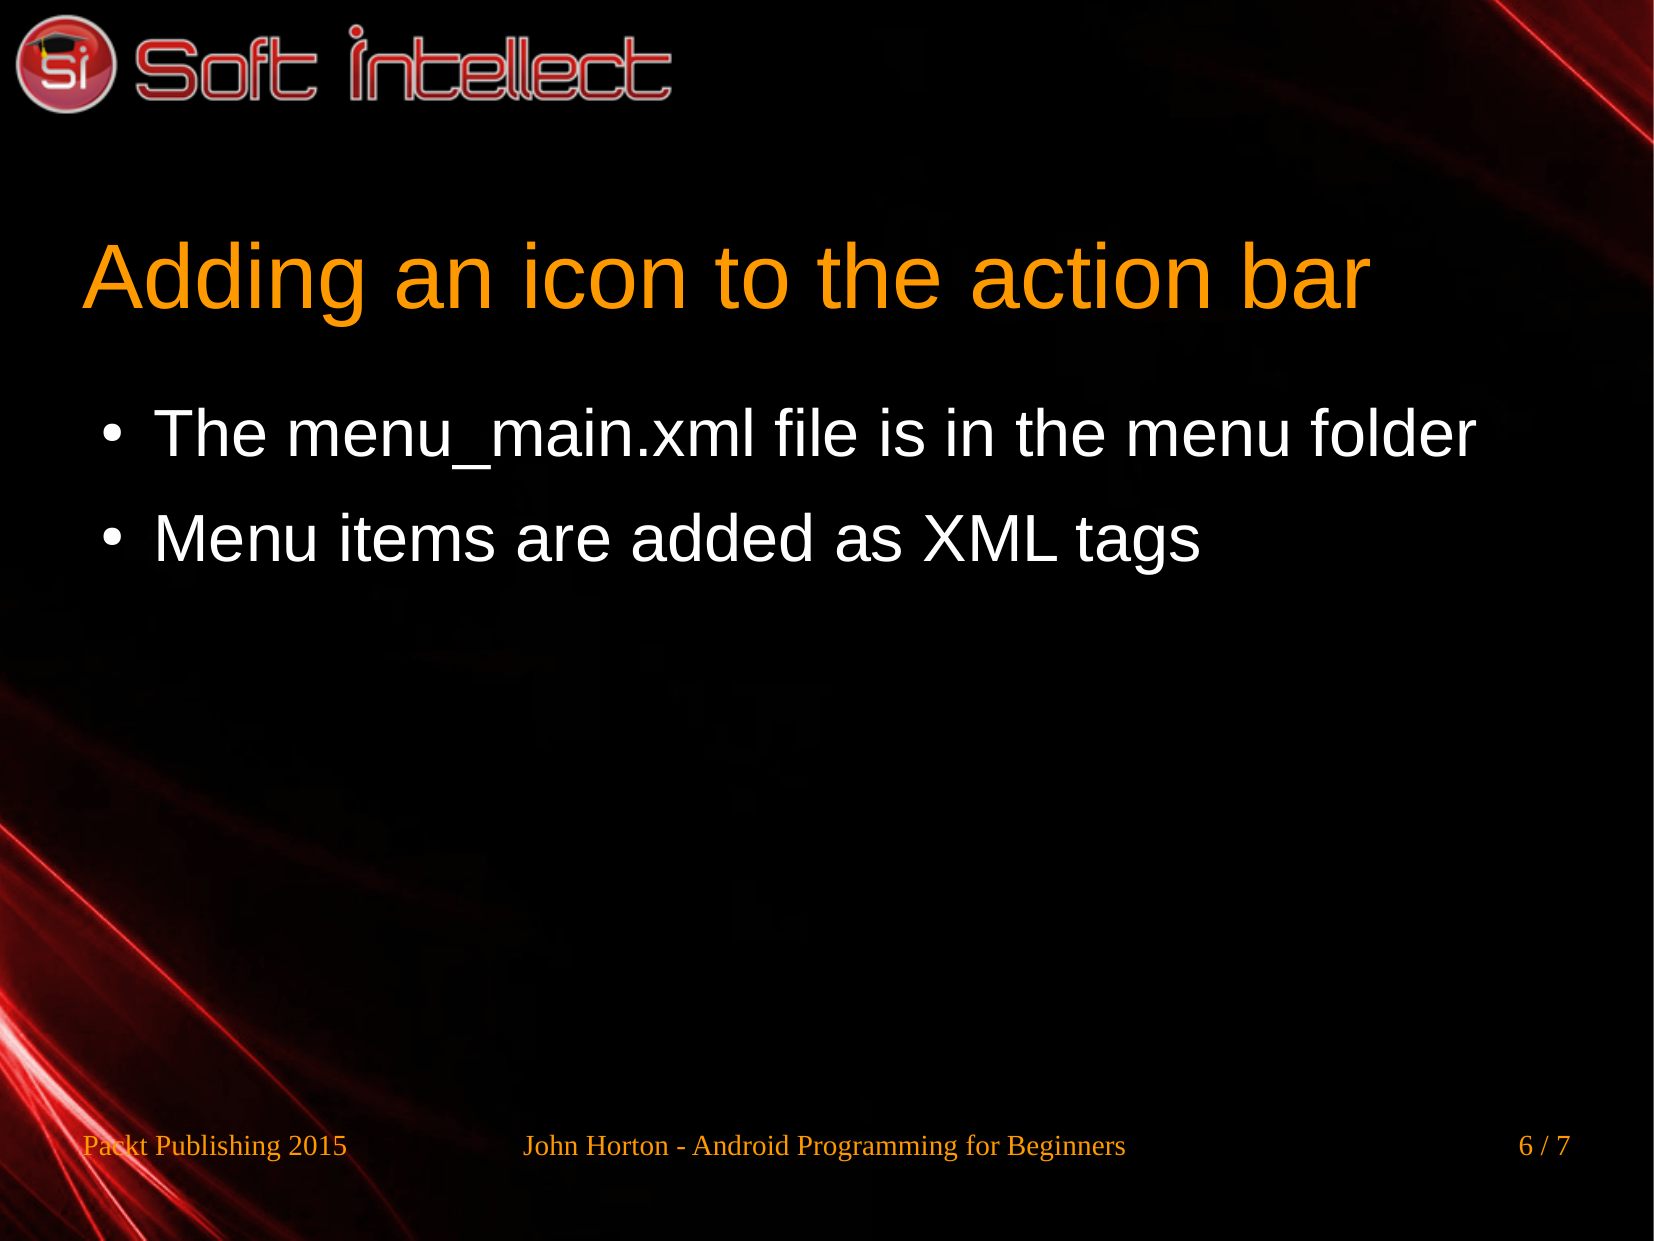

# Adding an icon to the action bar
The menu_main.xml file is in the menu folder
Menu items are added as XML tags
Packt Publishing 2015
John Horton - Android Programming for Beginners
6